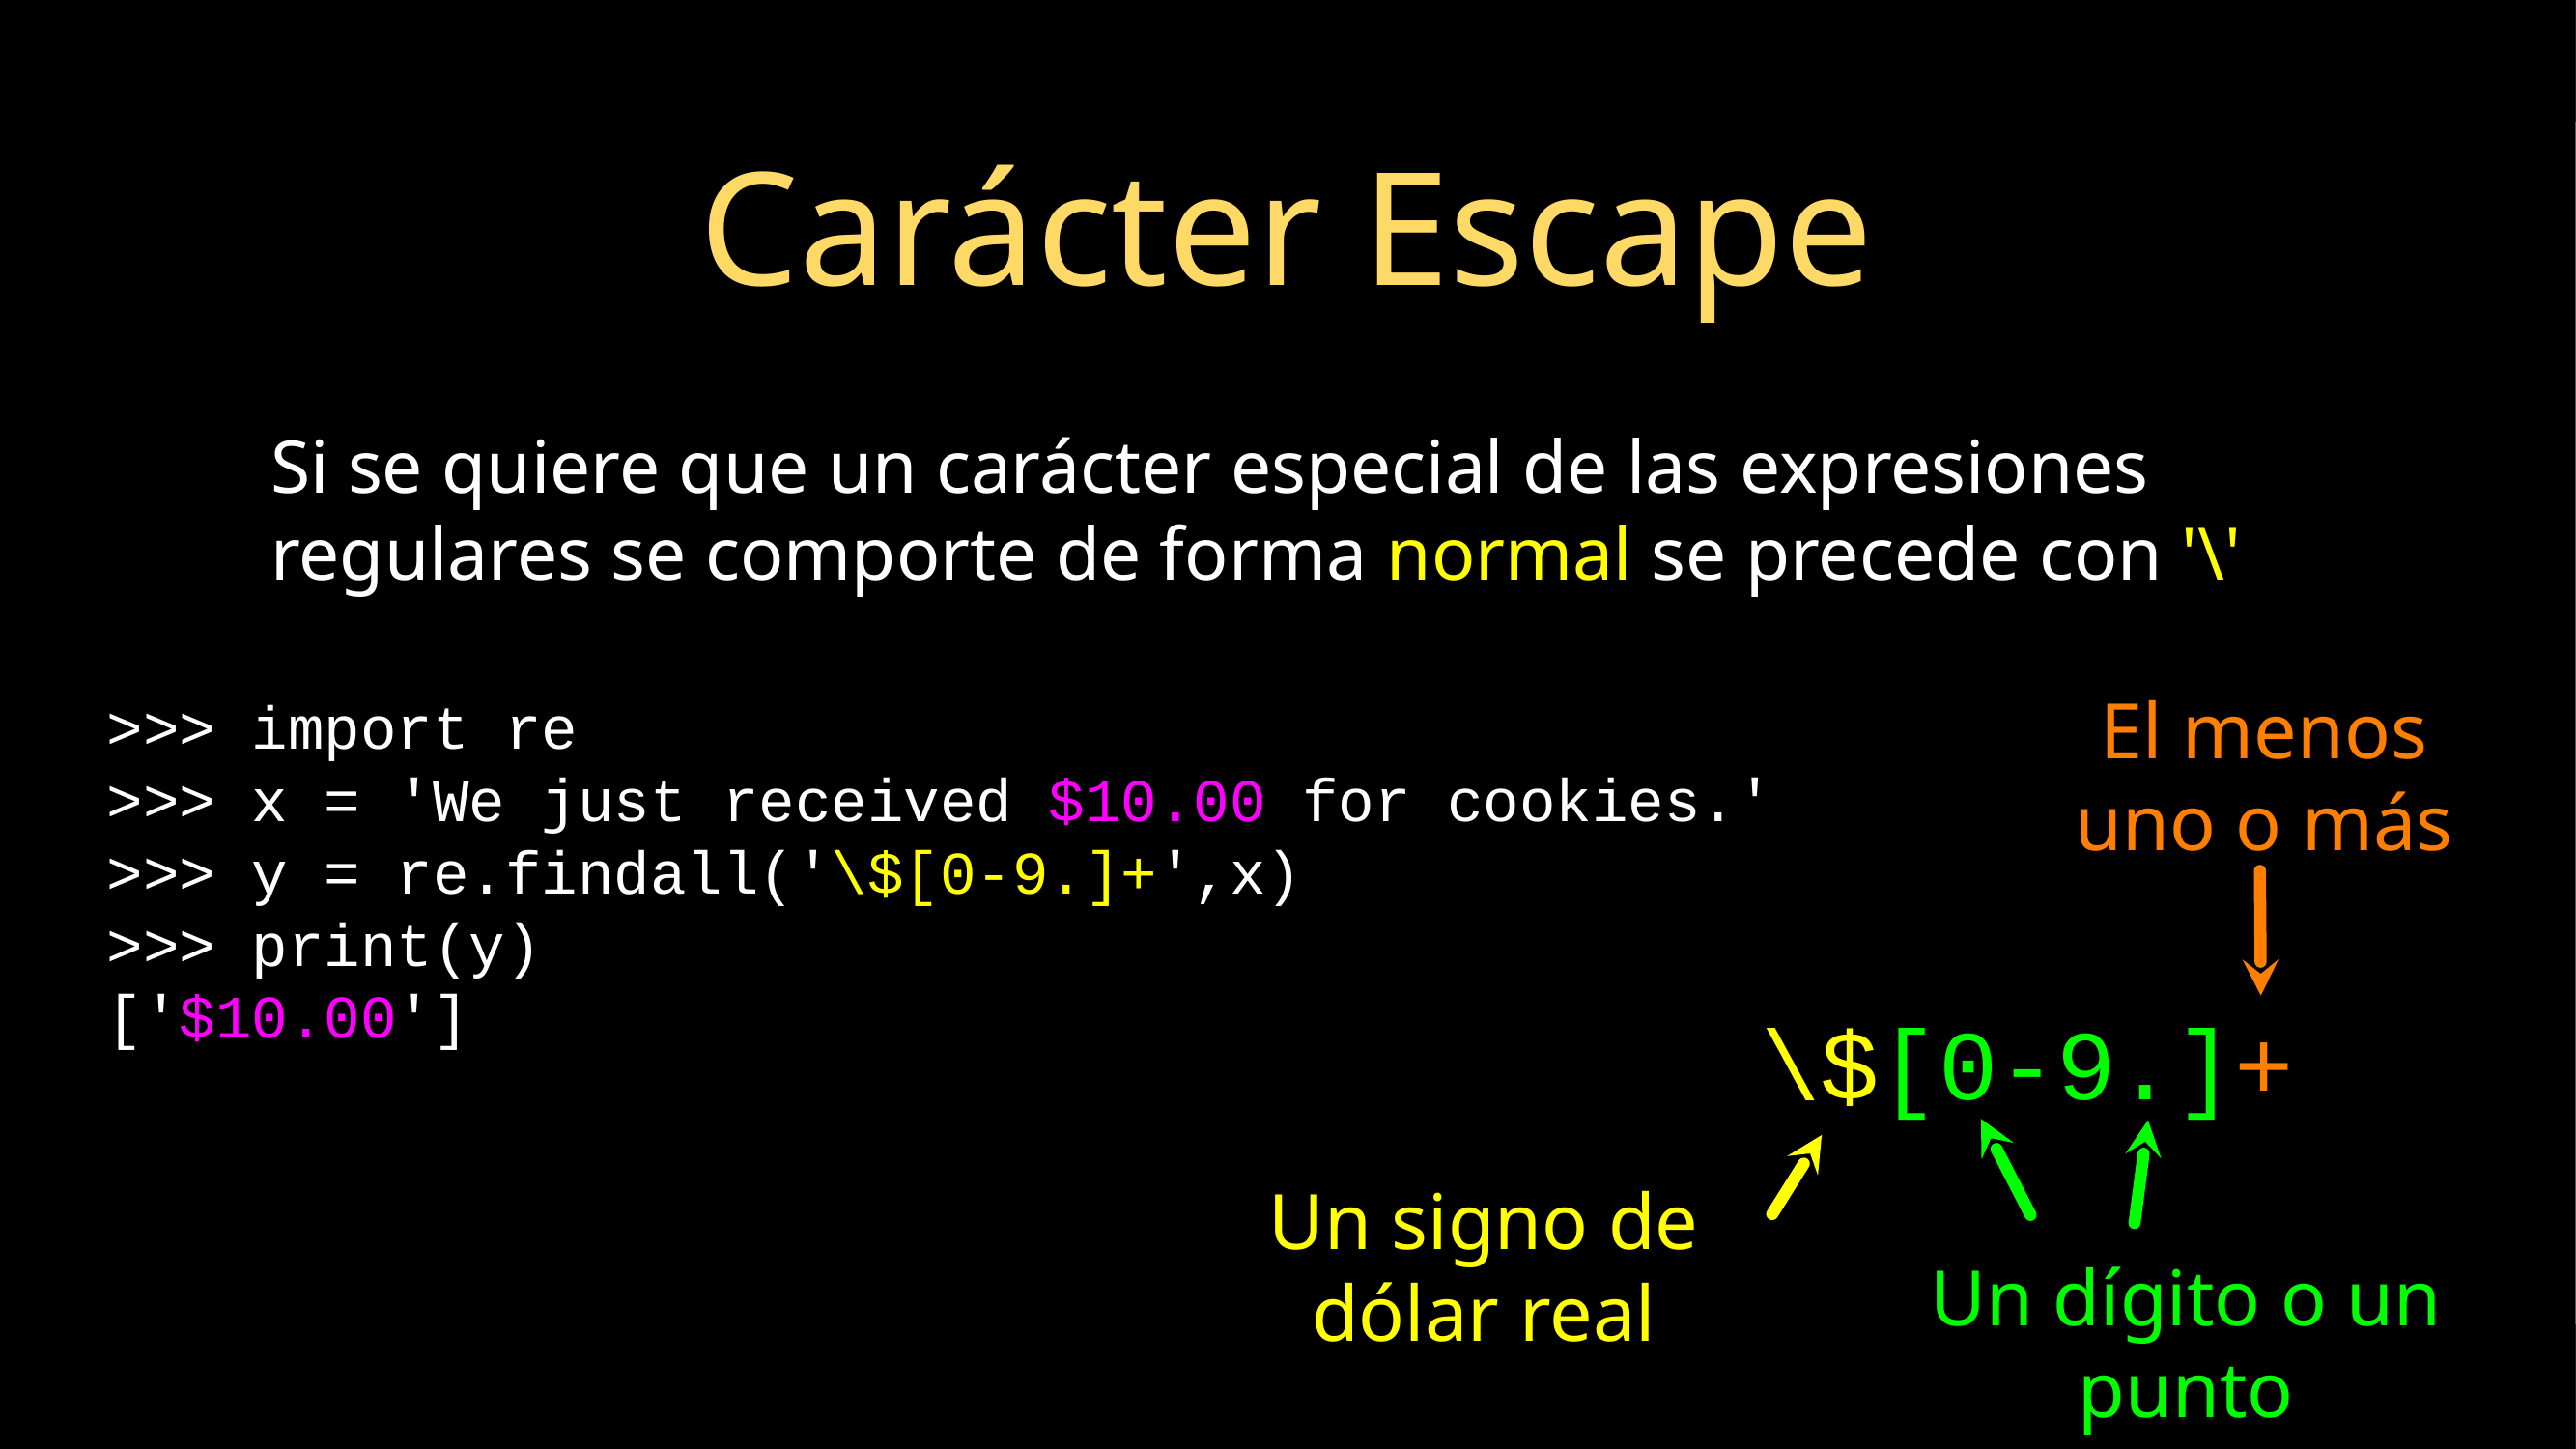

# Carácter Escape
Si se quiere que un carácter especial de las expresiones regulares se comporte de forma normal se precede con '\'
El menos uno o más
>>> import re
>>> x = 'We just received $10.00 for cookies.'
>>> y = re.findall('\$[0-9.]+',x)
>>> print(y)
['$10.00']
\$[0-9.]+
Un signo de dólar real
Un dígito o un punto